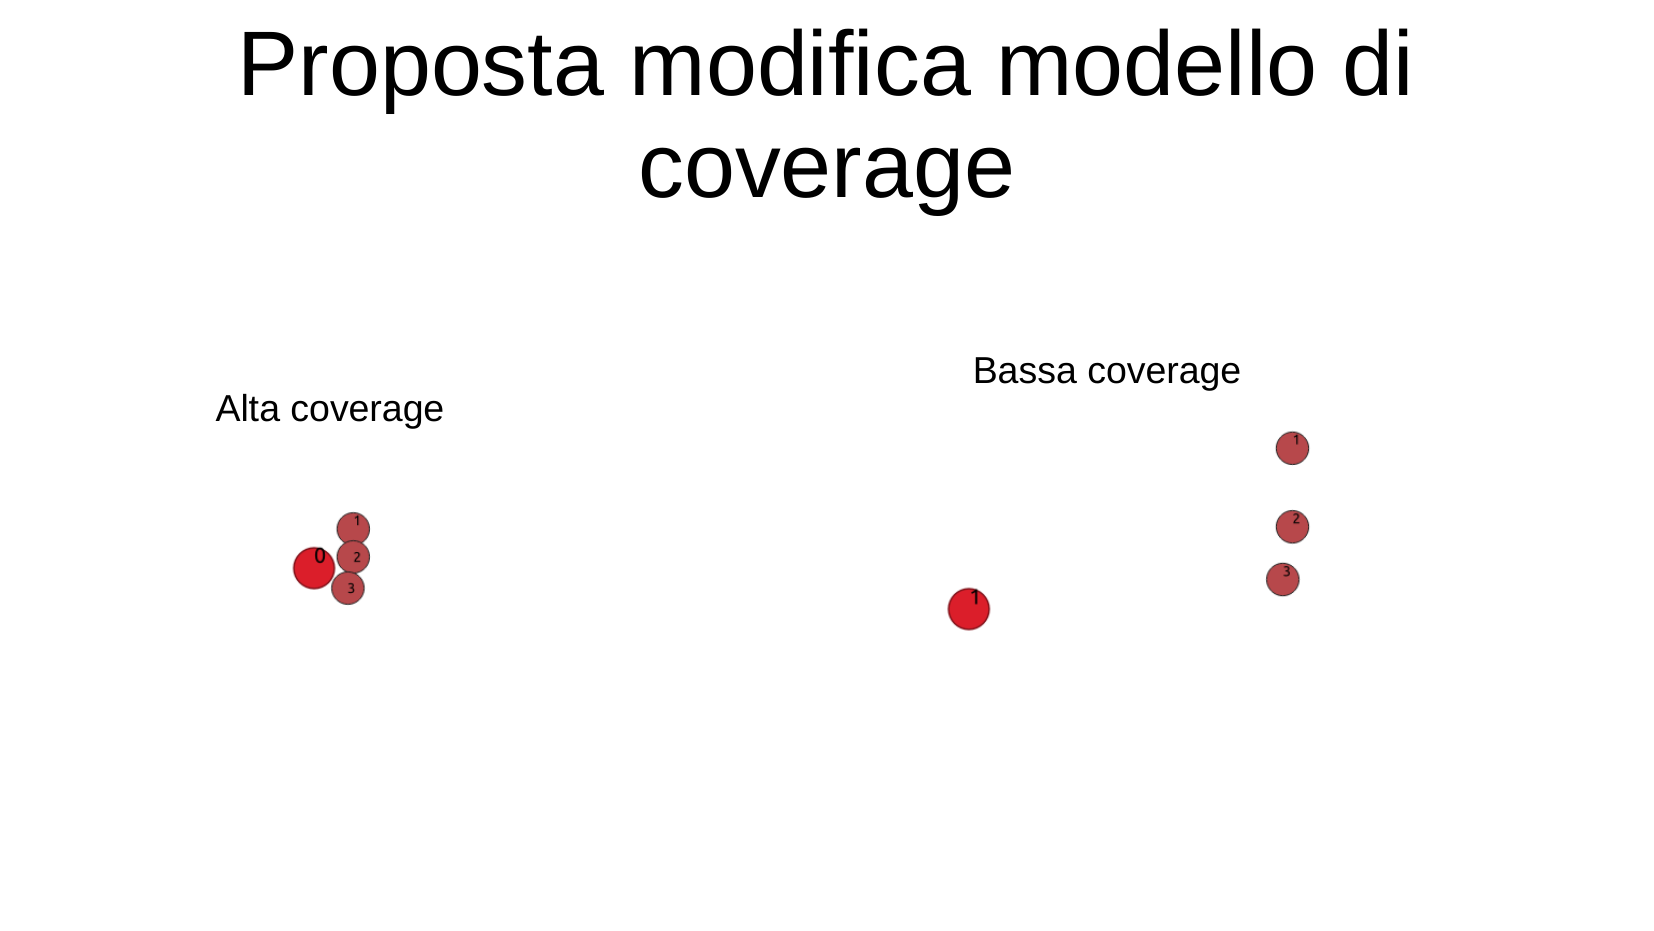

# Proposta modifica modello di coverage
Bassa coverage
Alta coverage